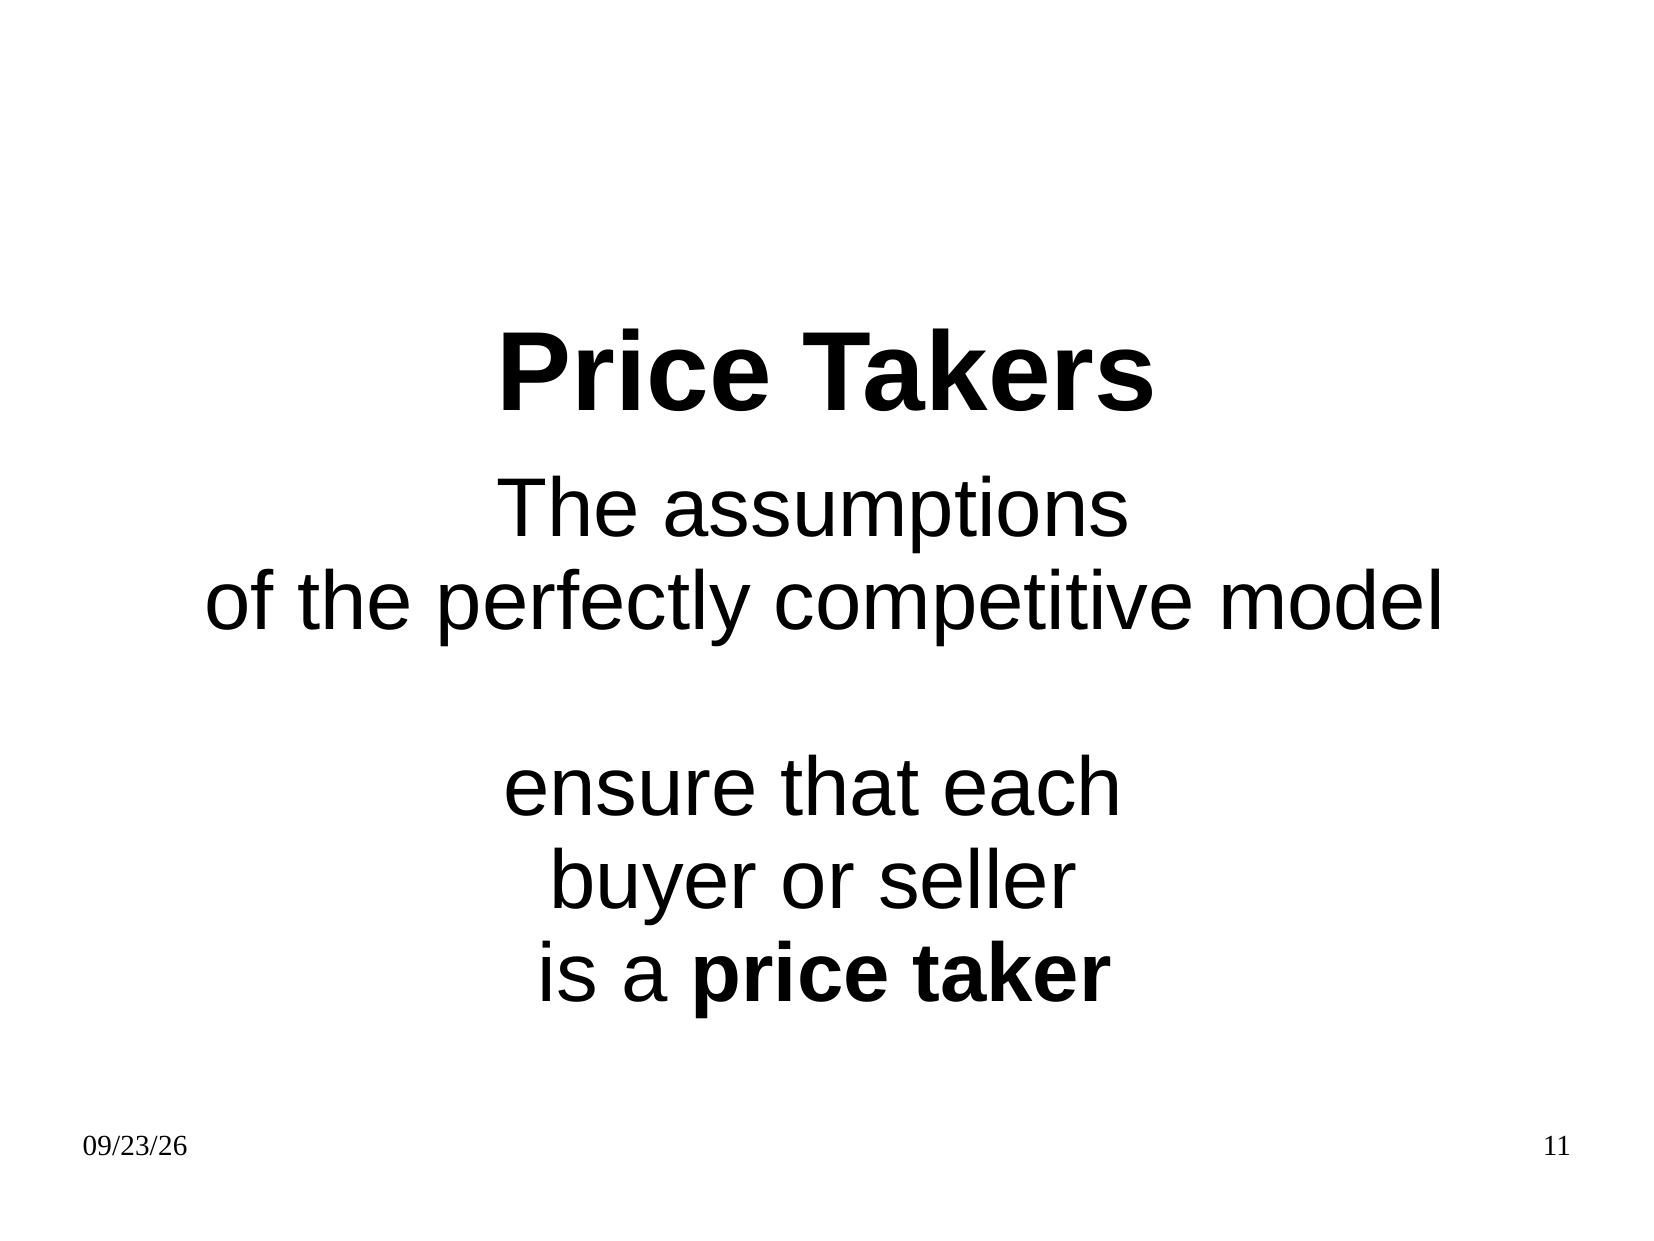

# Price Takers
The assumptions
of the perfectly competitive model
ensure that each
buyer or seller
is a price taker
11